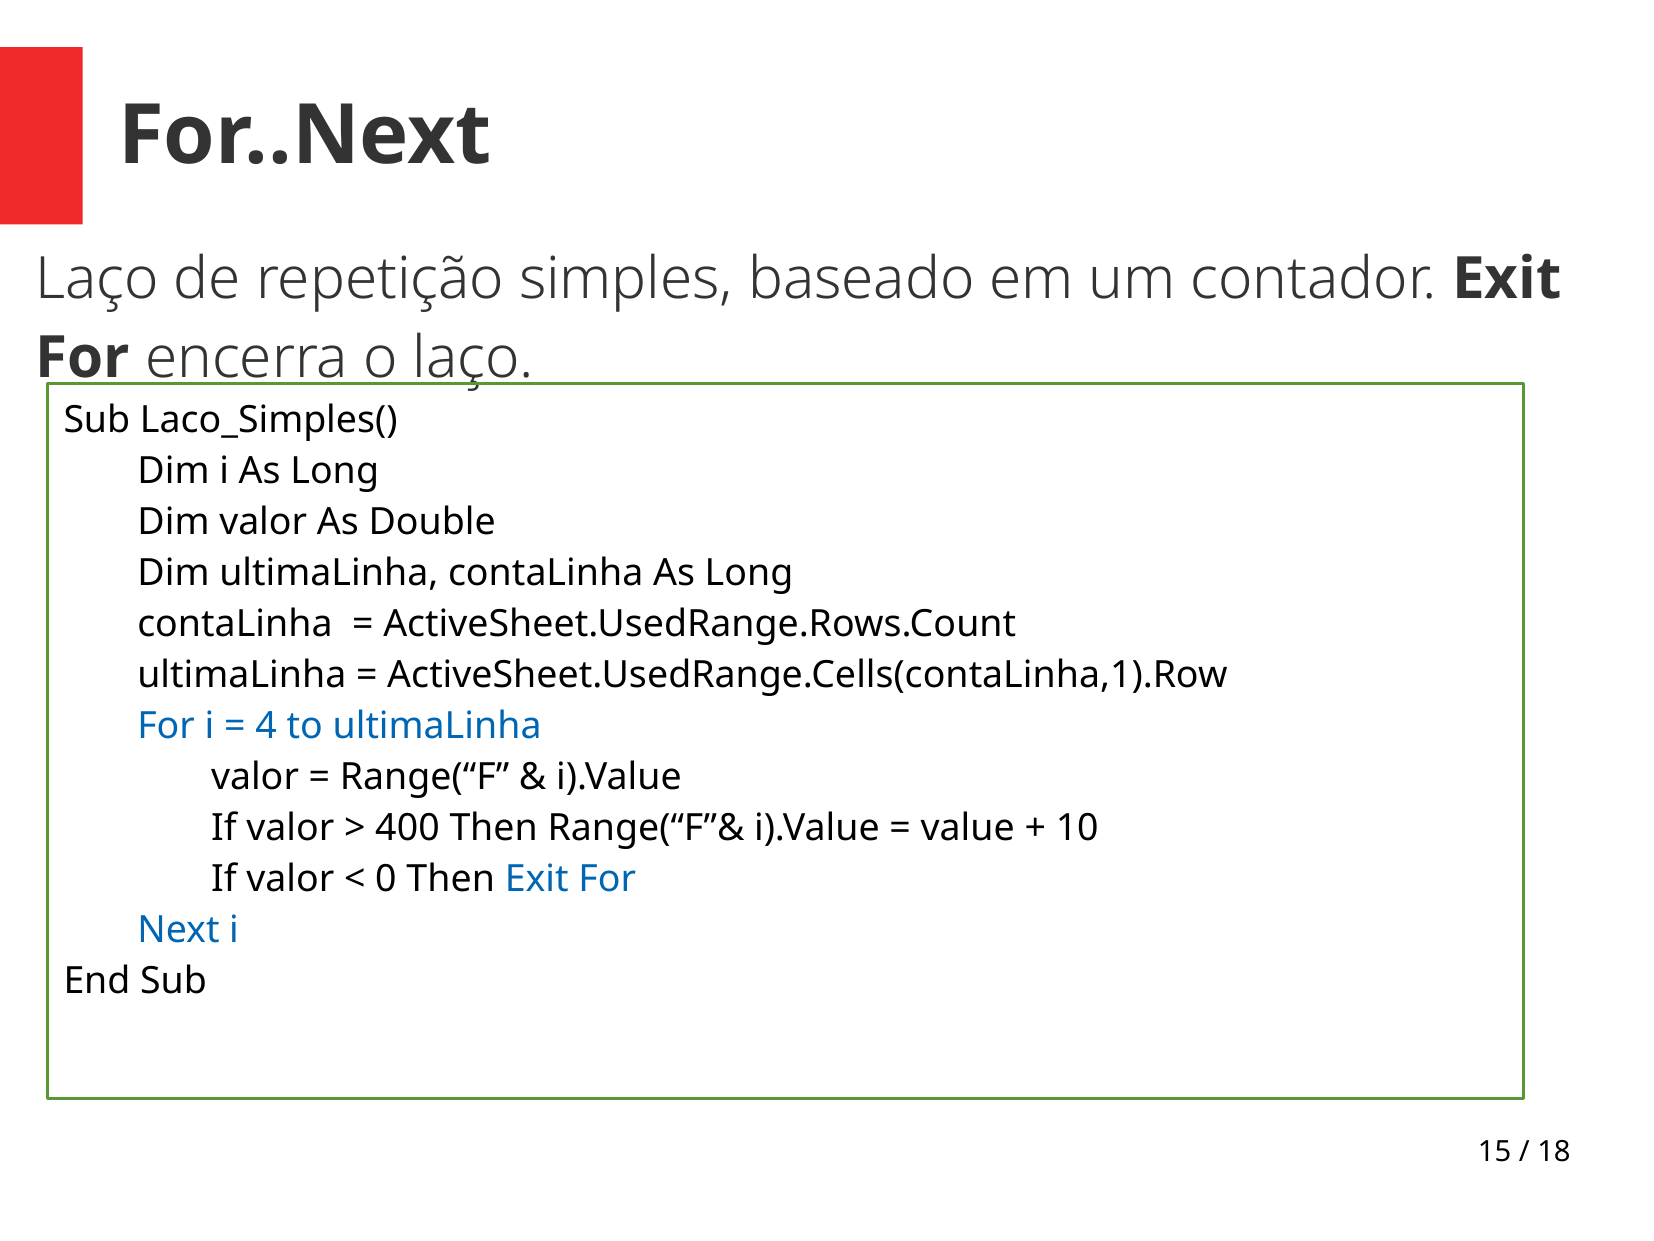

# For..Next
Laço de repetição simples, baseado em um contador. Exit For encerra o laço.
Sub Laco_Simples()
	Dim i As Long
	Dim valor As Double
	Dim ultimaLinha, contaLinha As Long
	contaLinha = ActiveSheet.UsedRange.Rows.Count
	ultimaLinha = ActiveSheet.UsedRange.Cells(contaLinha,1).Row
	For i = 4 to ultimaLinha
		valor = Range(“F” & i).Value
		If valor > 400 Then Range(“F”& i).Value = value + 10
		If valor < 0 Then Exit For
	Next i
End Sub
15